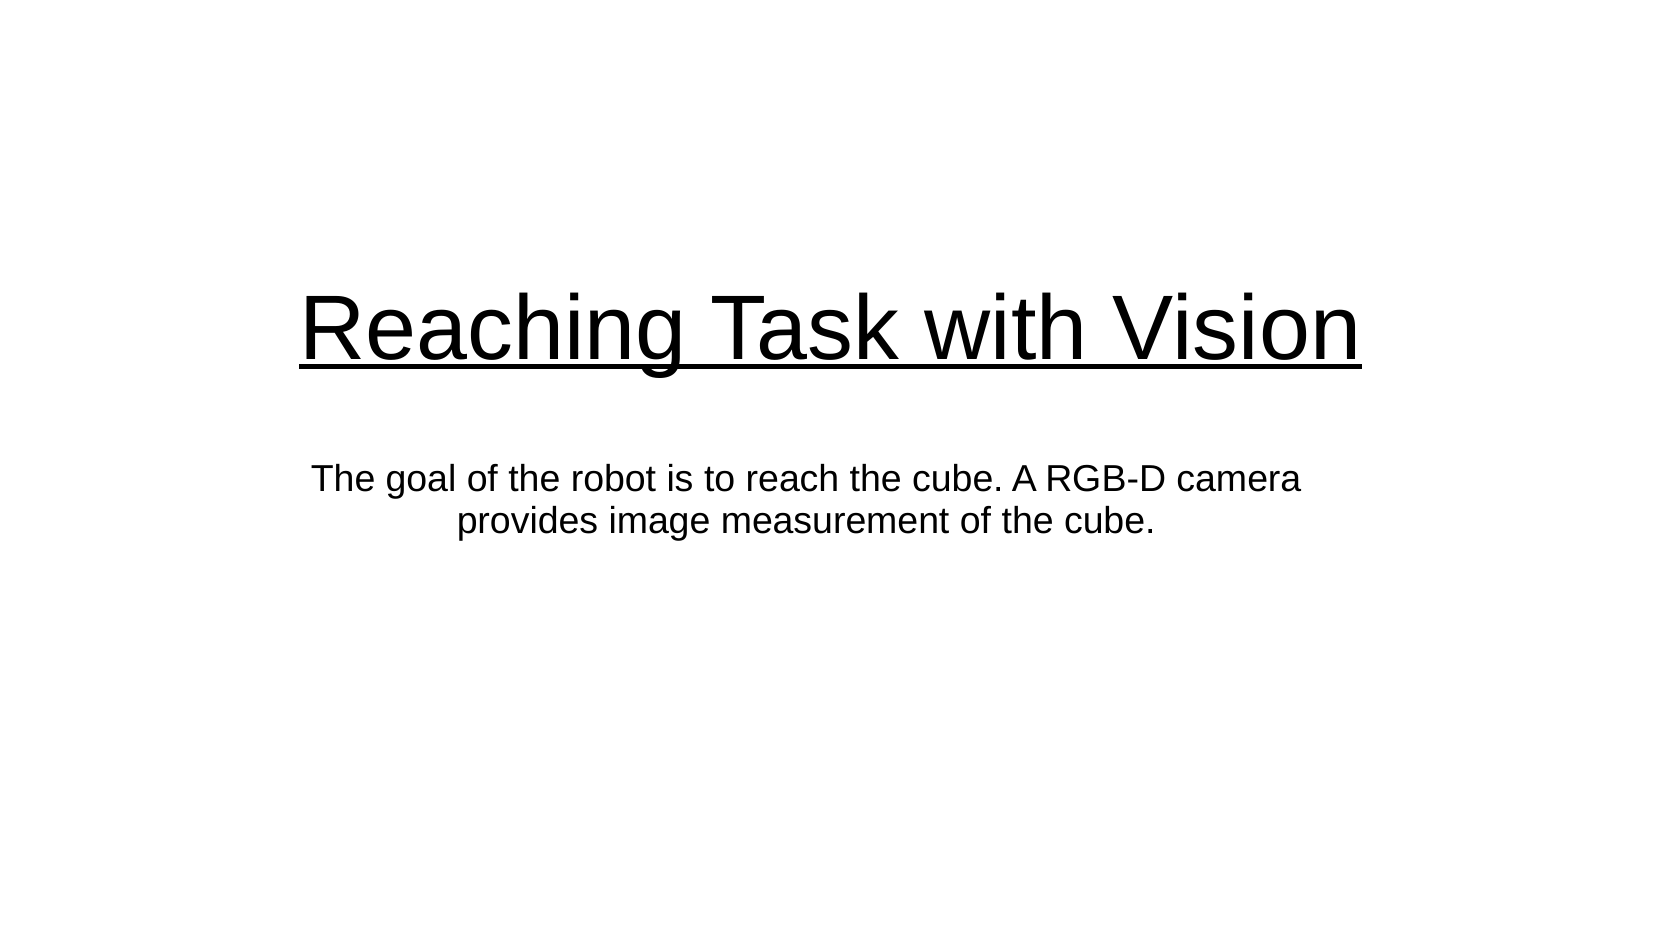

# Reaching Task with Vision
The goal of the robot is to reach the cube. A RGB-D camera provides image measurement of the cube.